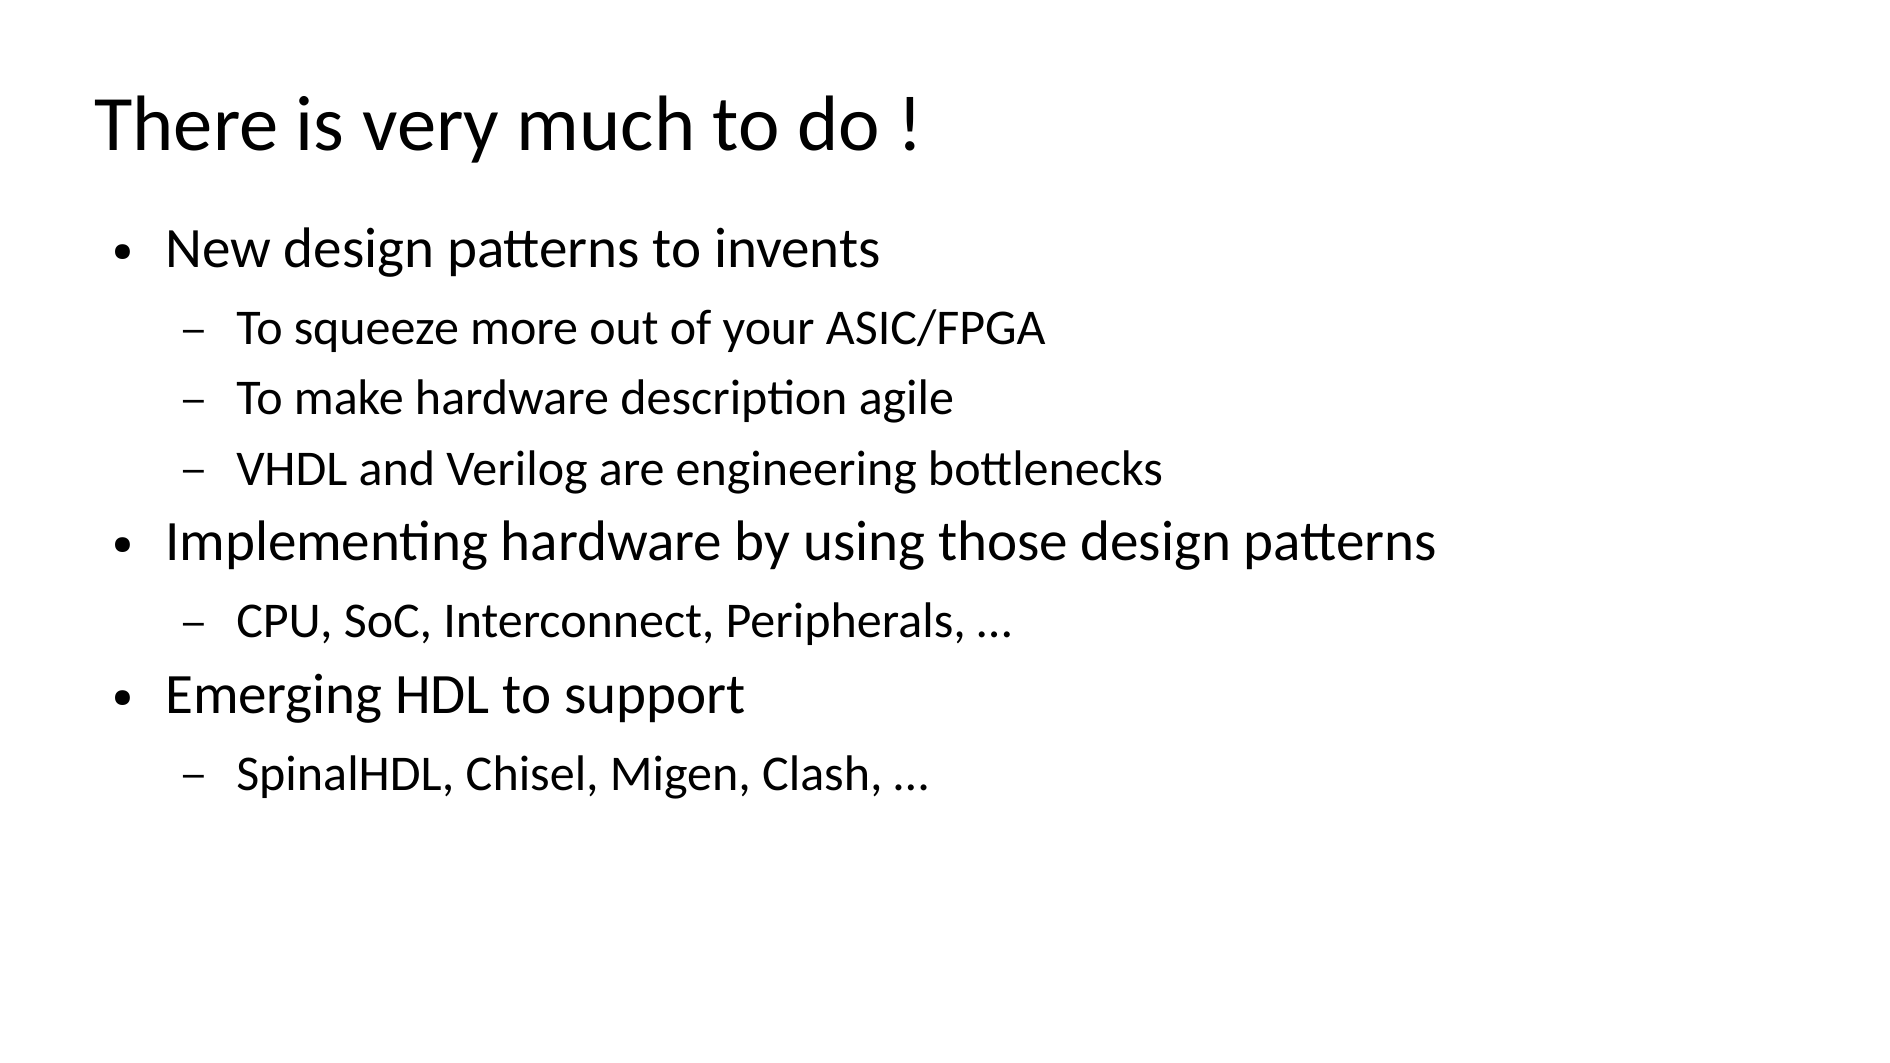

# There is very much to do !
New design patterns to invents
To squeeze more out of your ASIC/FPGA
To make hardware description agile
VHDL and Verilog are engineering bottlenecks
Implementing hardware by using those design patterns
CPU, SoC, Interconnect, Peripherals, …
Emerging HDL to support
SpinalHDL, Chisel, Migen, Clash, …